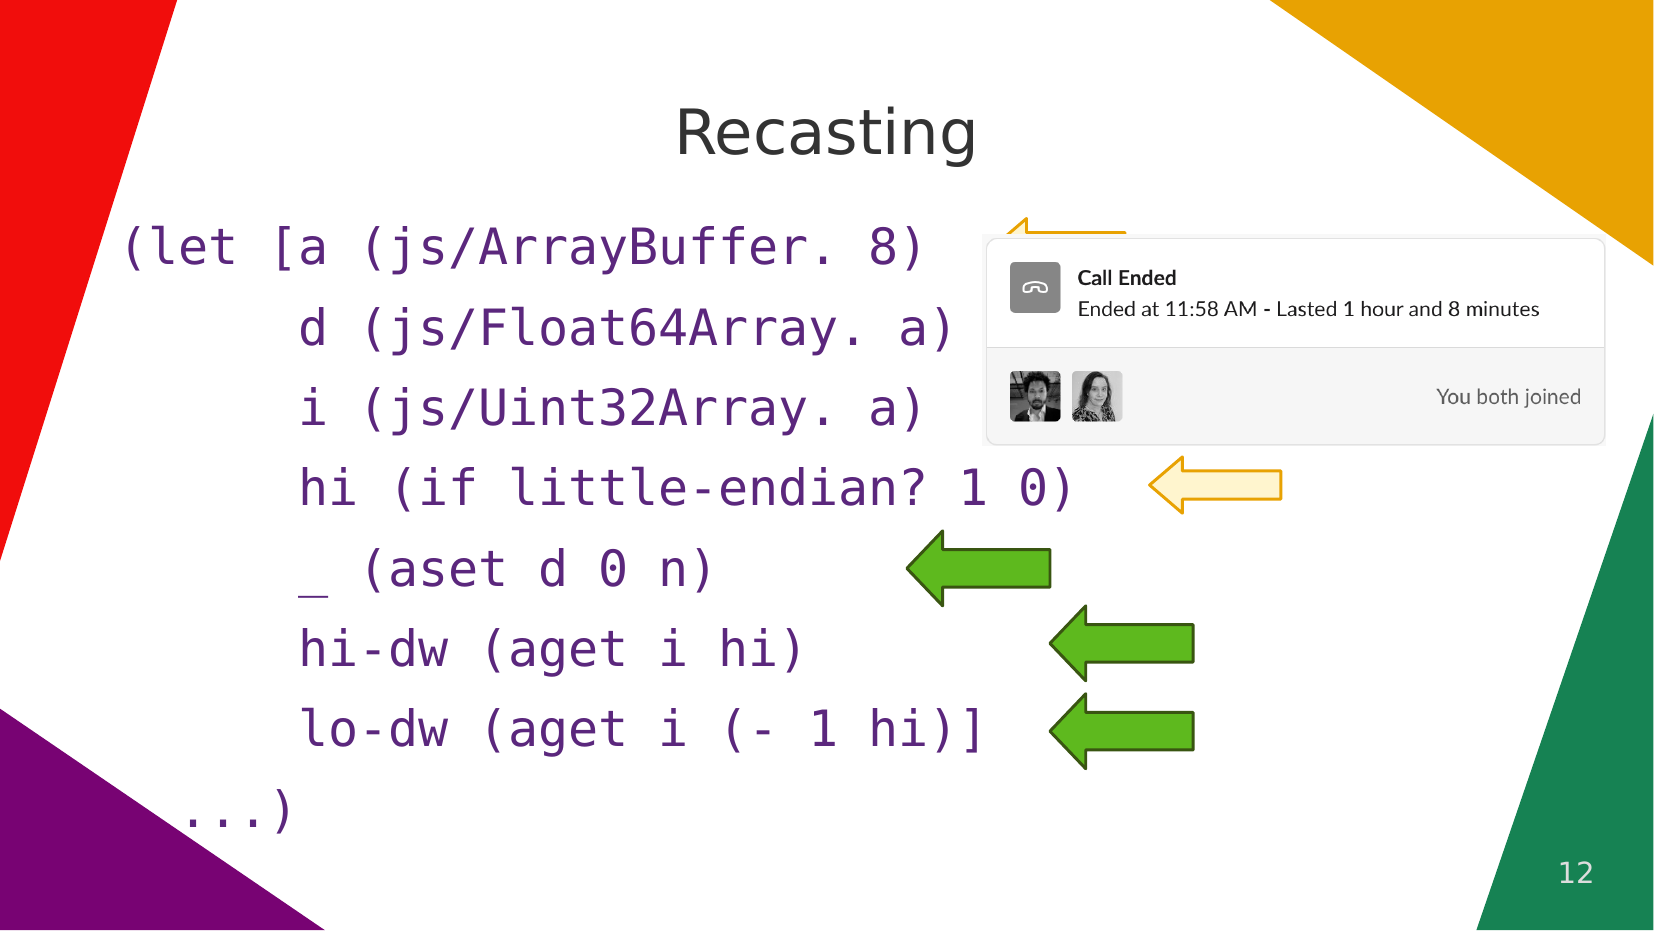

# Recasting
(let [a (js/ArrayBuffer. 8)
 d (js/Float64Array. a)
 i (js/Uint32Array. a)
 hi (if little-endian? 1 0)
 _ (aset d 0 n)
 hi-dw (aget i hi)
 lo-dw (aget i (- 1 hi)]
 ...)
12